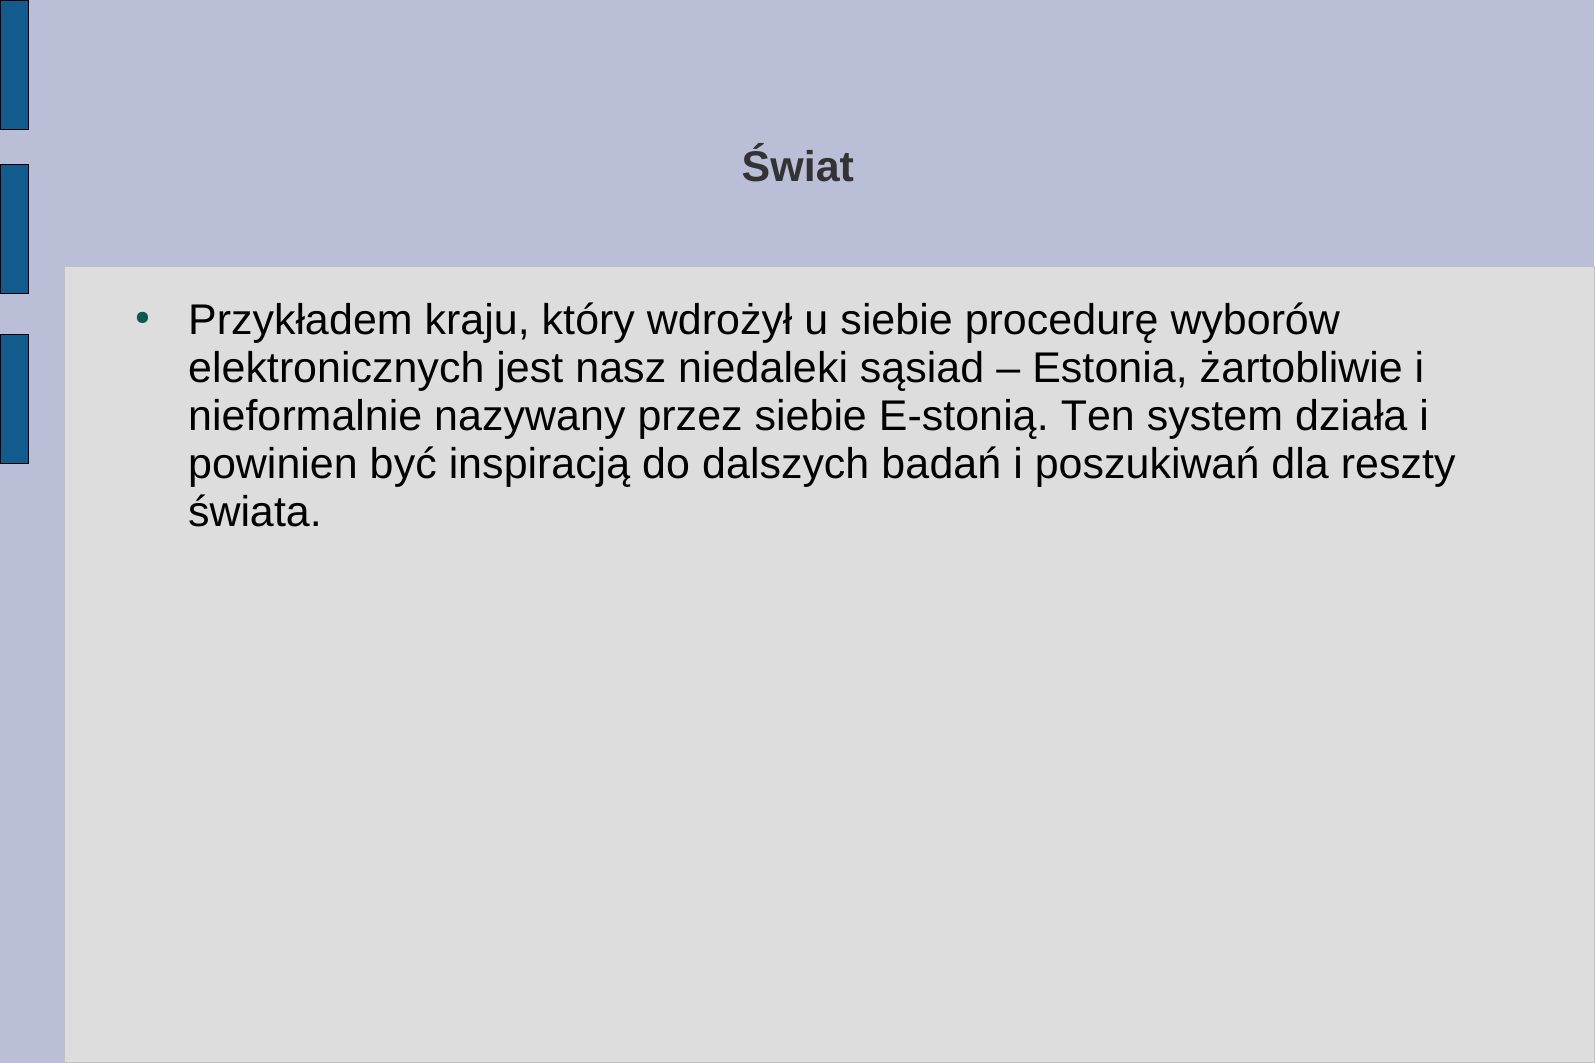

# Świat
Przykładem kraju, który wdrożył u siebie procedurę wyborów elektronicznych jest nasz niedaleki sąsiad – Estonia, żartobliwie i nieformalnie nazywany przez siebie E-stonią. Ten system działa i powinien być inspiracją do dalszych badań i poszukiwań dla reszty świata.